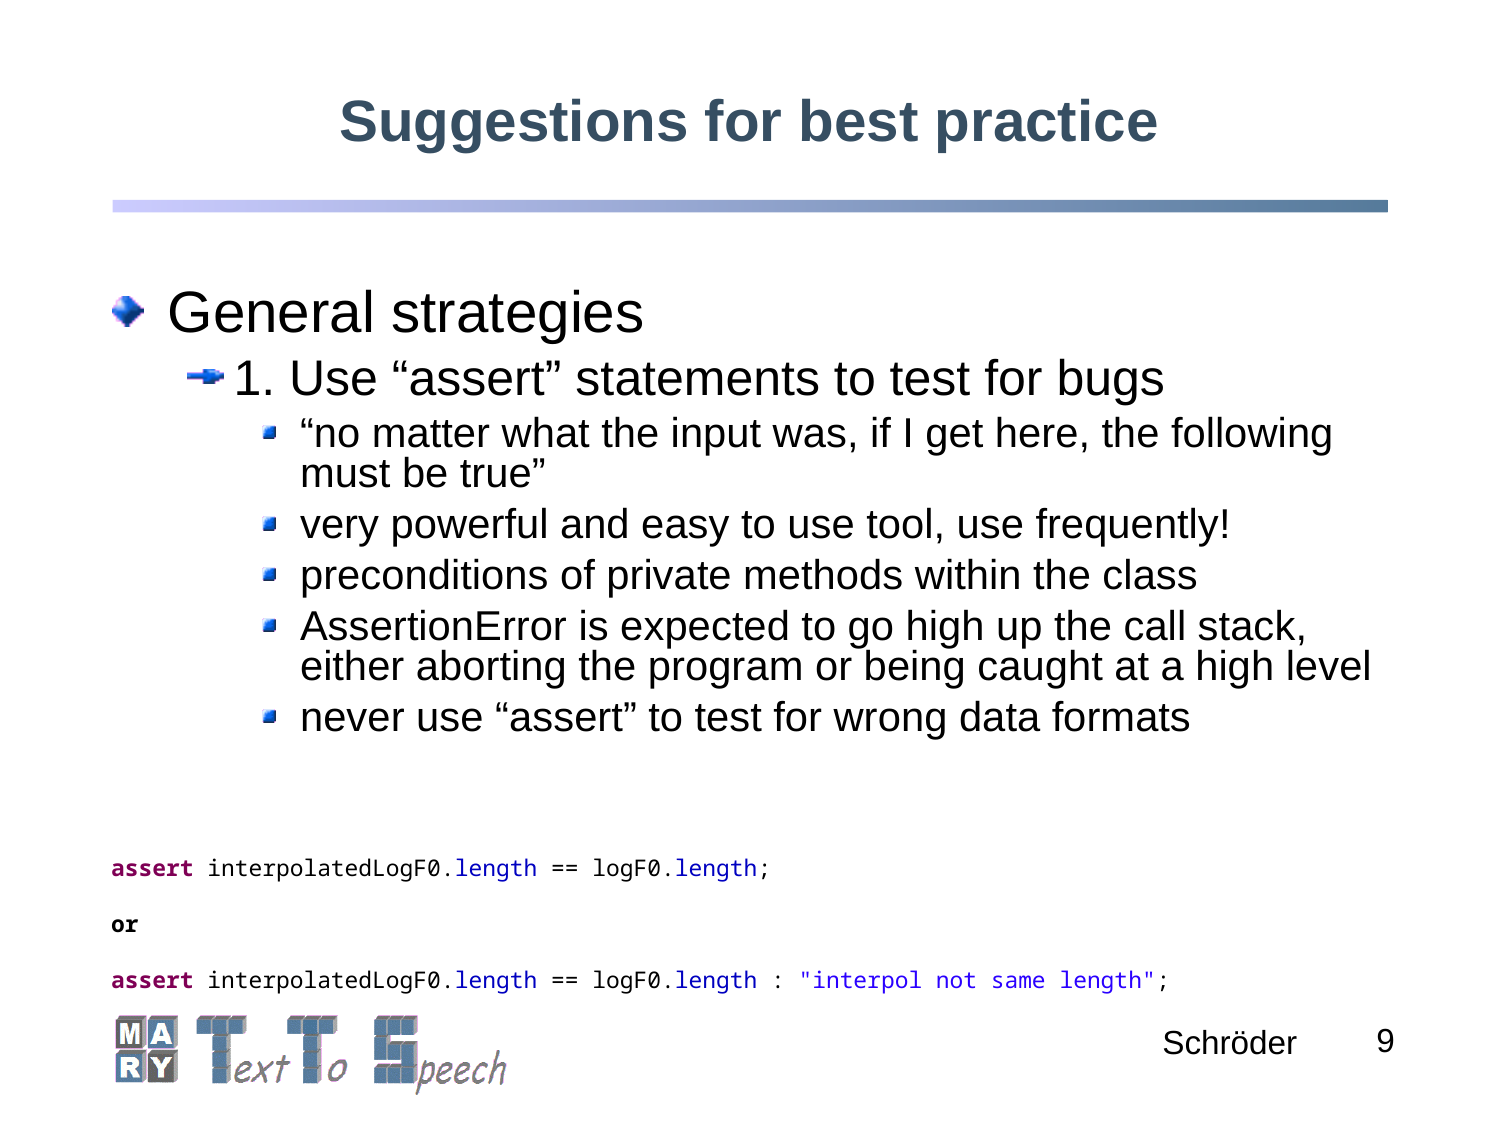

# Suggestions for best practice
General strategies
1. Use “assert” statements to test for bugs
“no matter what the input was, if I get here, the following must be true”
very powerful and easy to use tool, use frequently!
preconditions of private methods within the class
AssertionError is expected to go high up the call stack, either aborting the program or being caught at a high level
never use “assert” to test for wrong data formats
assert interpolatedLogF0.length == logF0.length;
or
assert interpolatedLogF0.length == logF0.length : "interpol not same length";